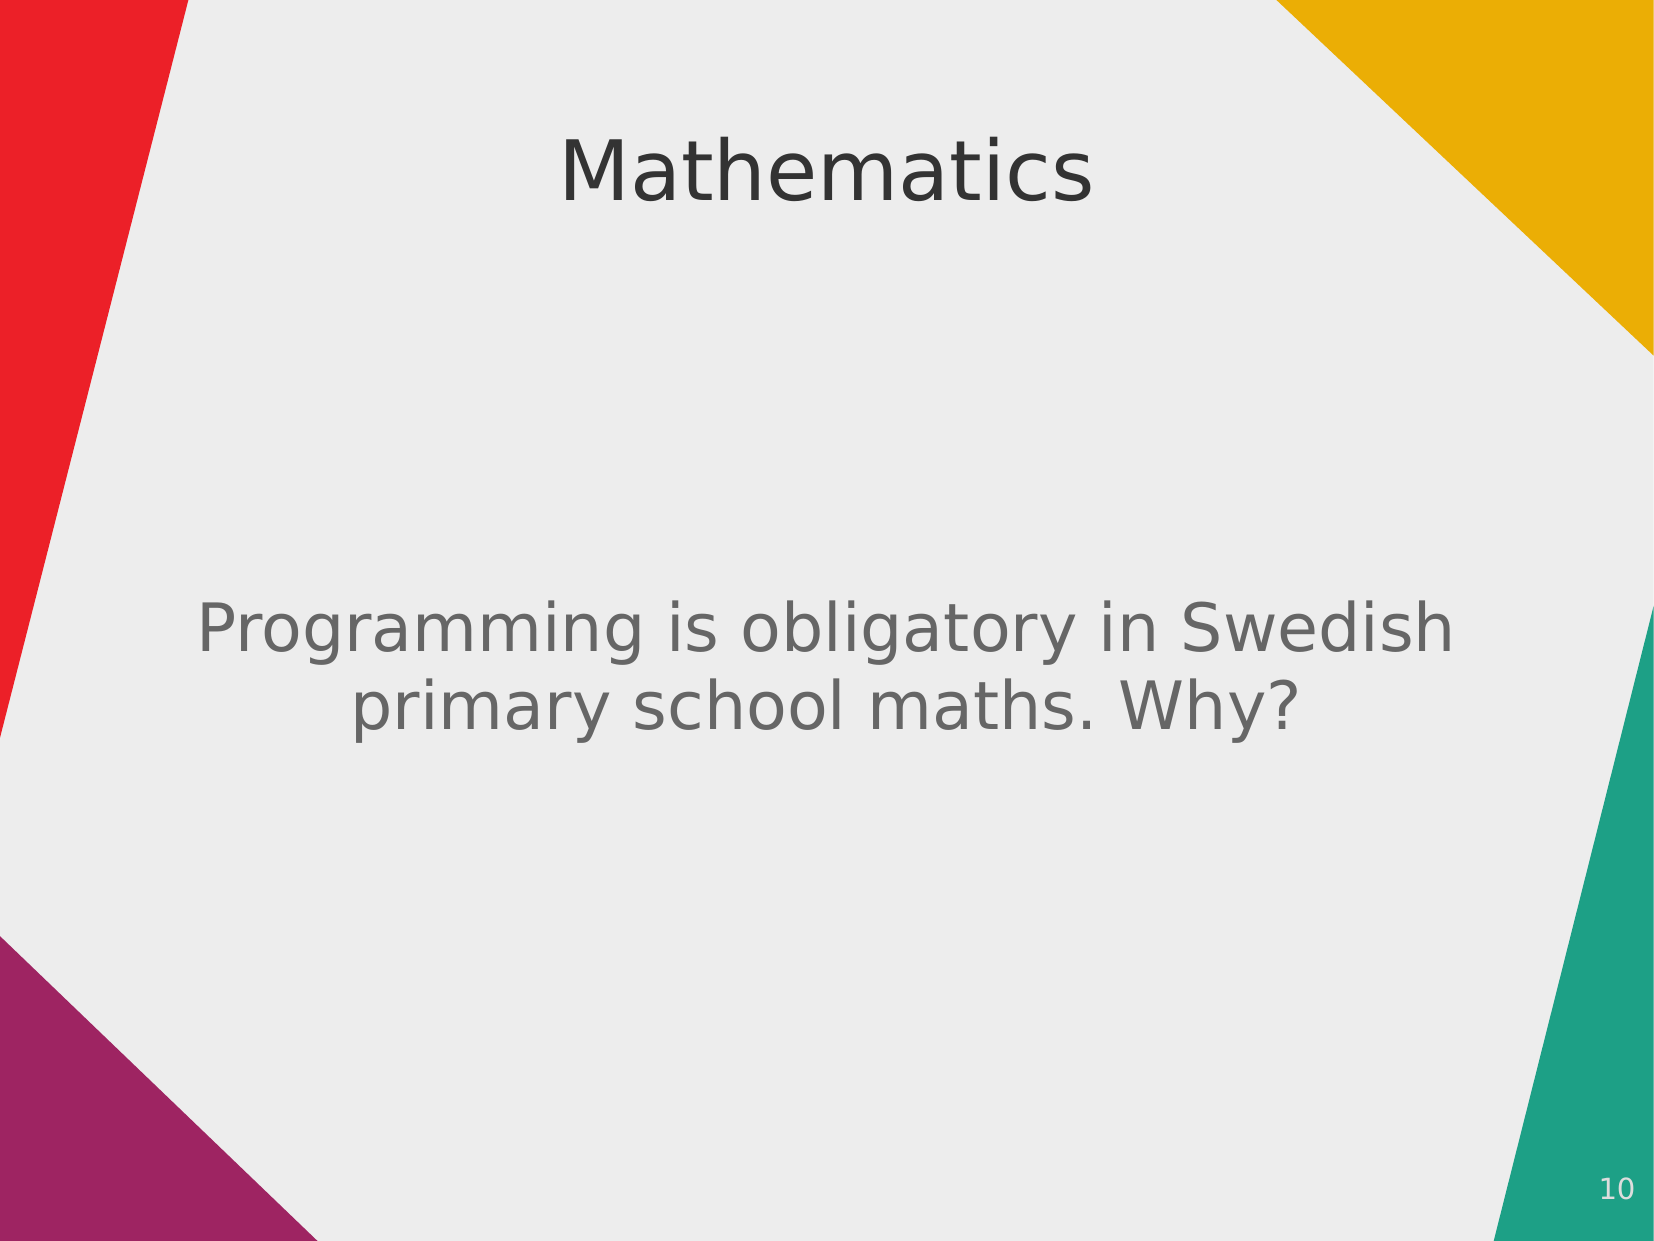

# Mathematics
Programming is obligatory in Swedish primary school maths. Why?
10